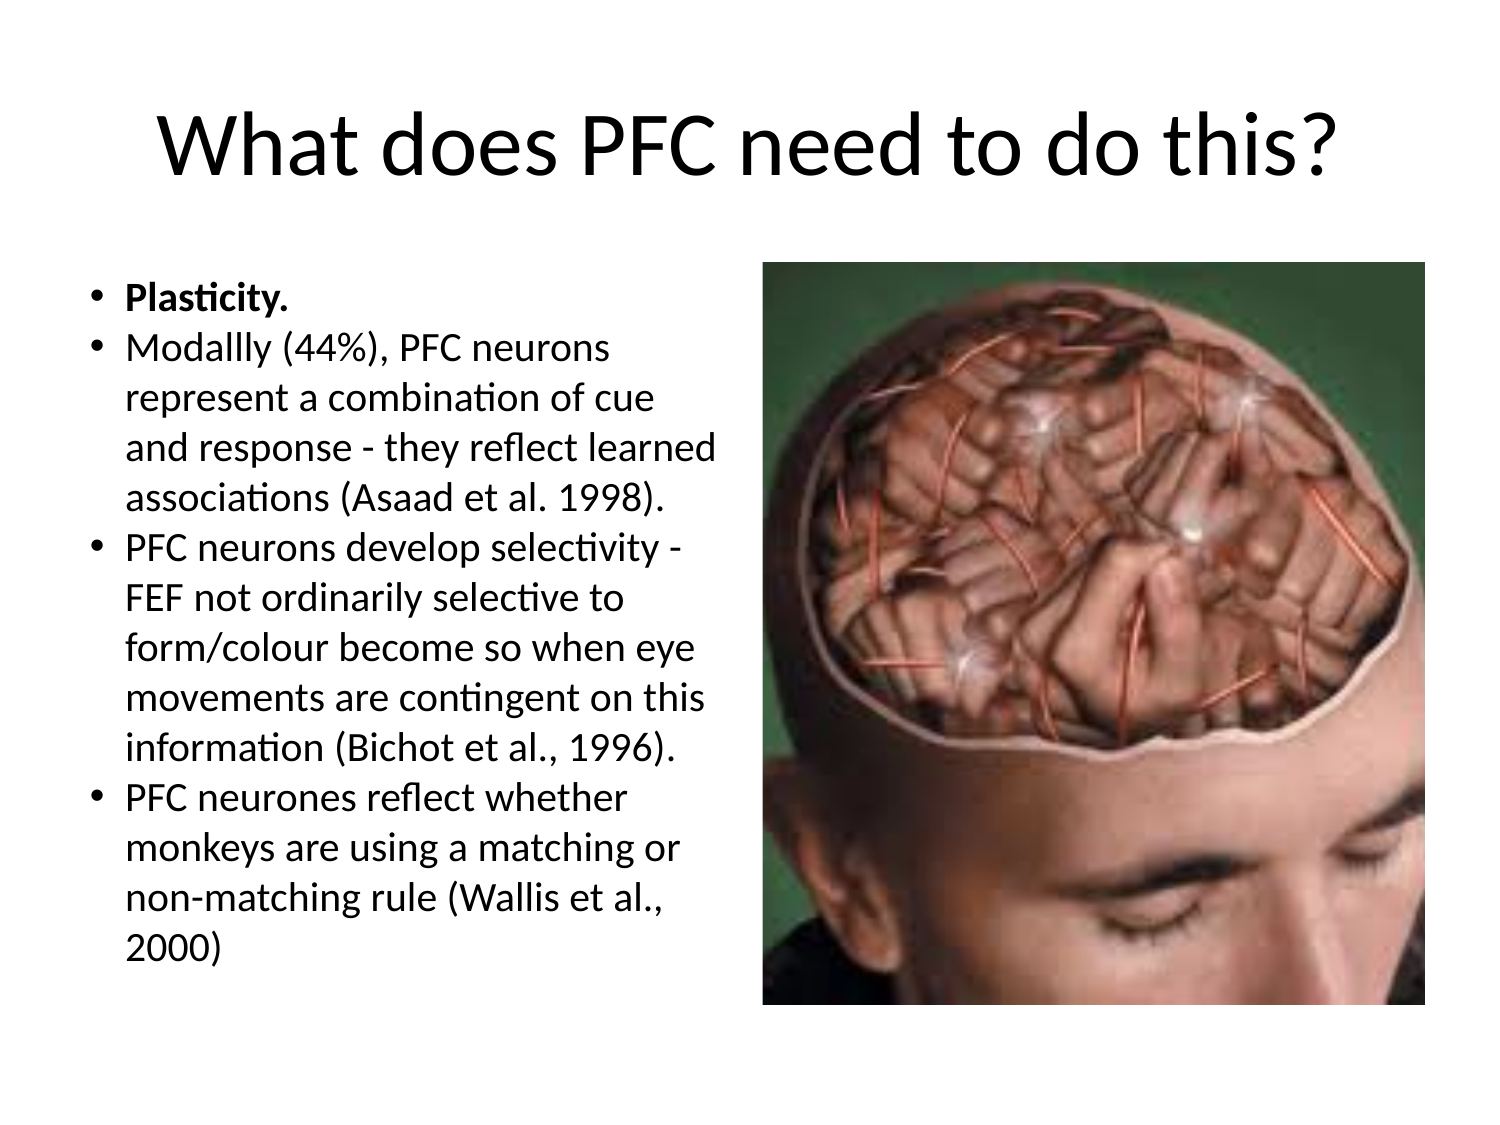

What does PFC need to do this?
Plasticity.
Modallly (44%), PFC neurons represent a combination of cue and response - they reflect learned associations (Asaad et al. 1998).
PFC neurons develop selectivity - FEF not ordinarily selective to form/colour become so when eye movements are contingent on this information (Bichot et al., 1996).
PFC neurones reflect whether monkeys are using a matching or non-matching rule (Wallis et al., 2000)